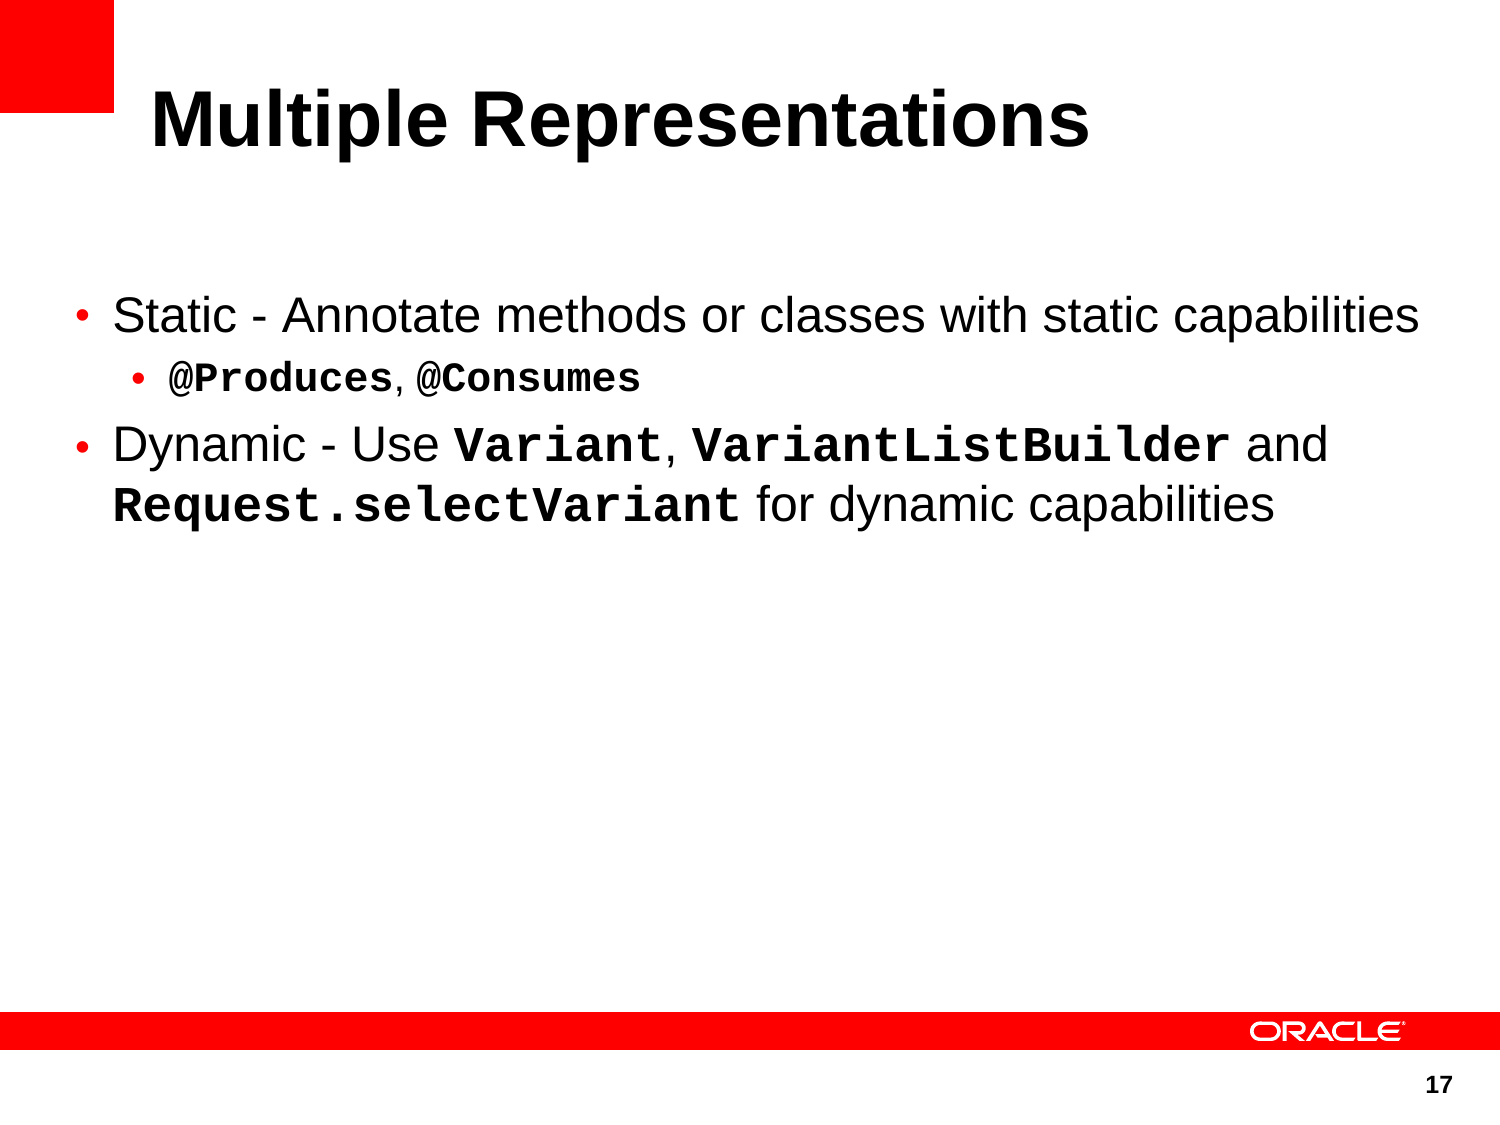

# Multiple Representations
Static - Annotate methods or classes with static capabilities
@Produces, @Consumes
Dynamic - Use Variant, VariantListBuilder and Request.selectVariant for dynamic capabilities